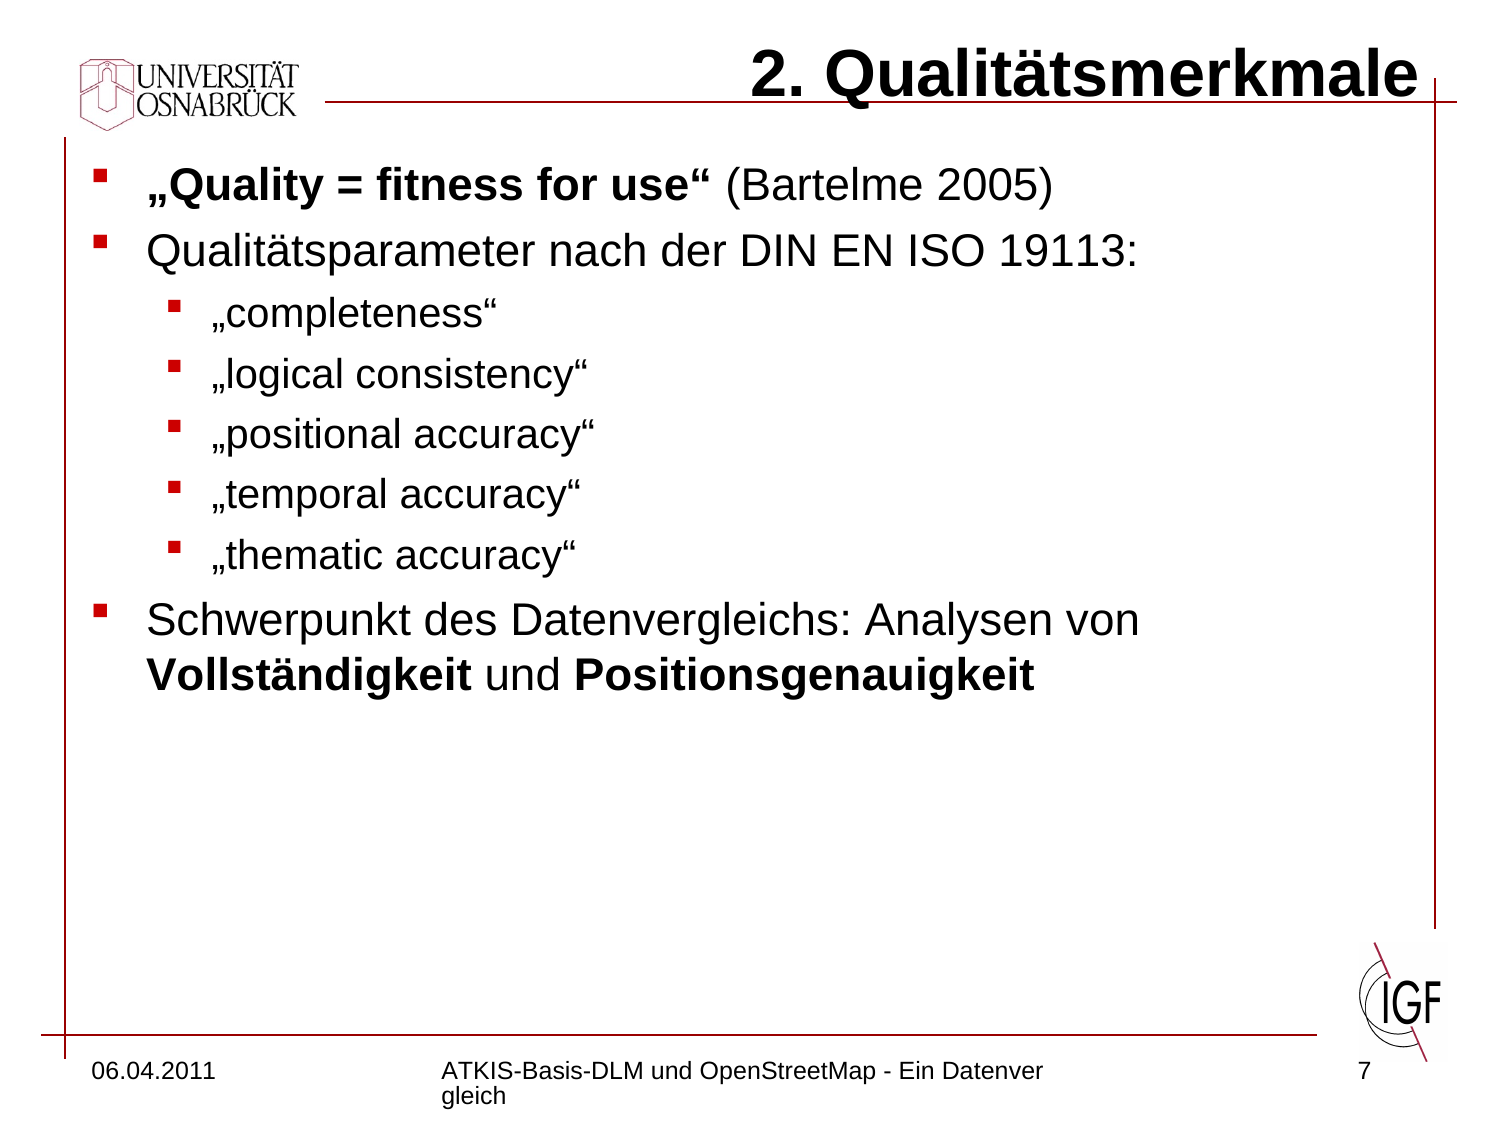

# 2. Qualitätsmerkmale
„Quality = fitness for use“ (Bartelme 2005)
Qualitätsparameter nach der DIN EN ISO 19113:
„completeness“
„logical consistency“
„positional accuracy“
„temporal accuracy“
„thematic accuracy“
Schwerpunkt des Datenvergleichs: Analysen von Vollständigkeit und Positionsgenauigkeit
06.04.2011
ATKIS-Basis-DLM und OpenStreetMap - Ein Datenvergleich
7